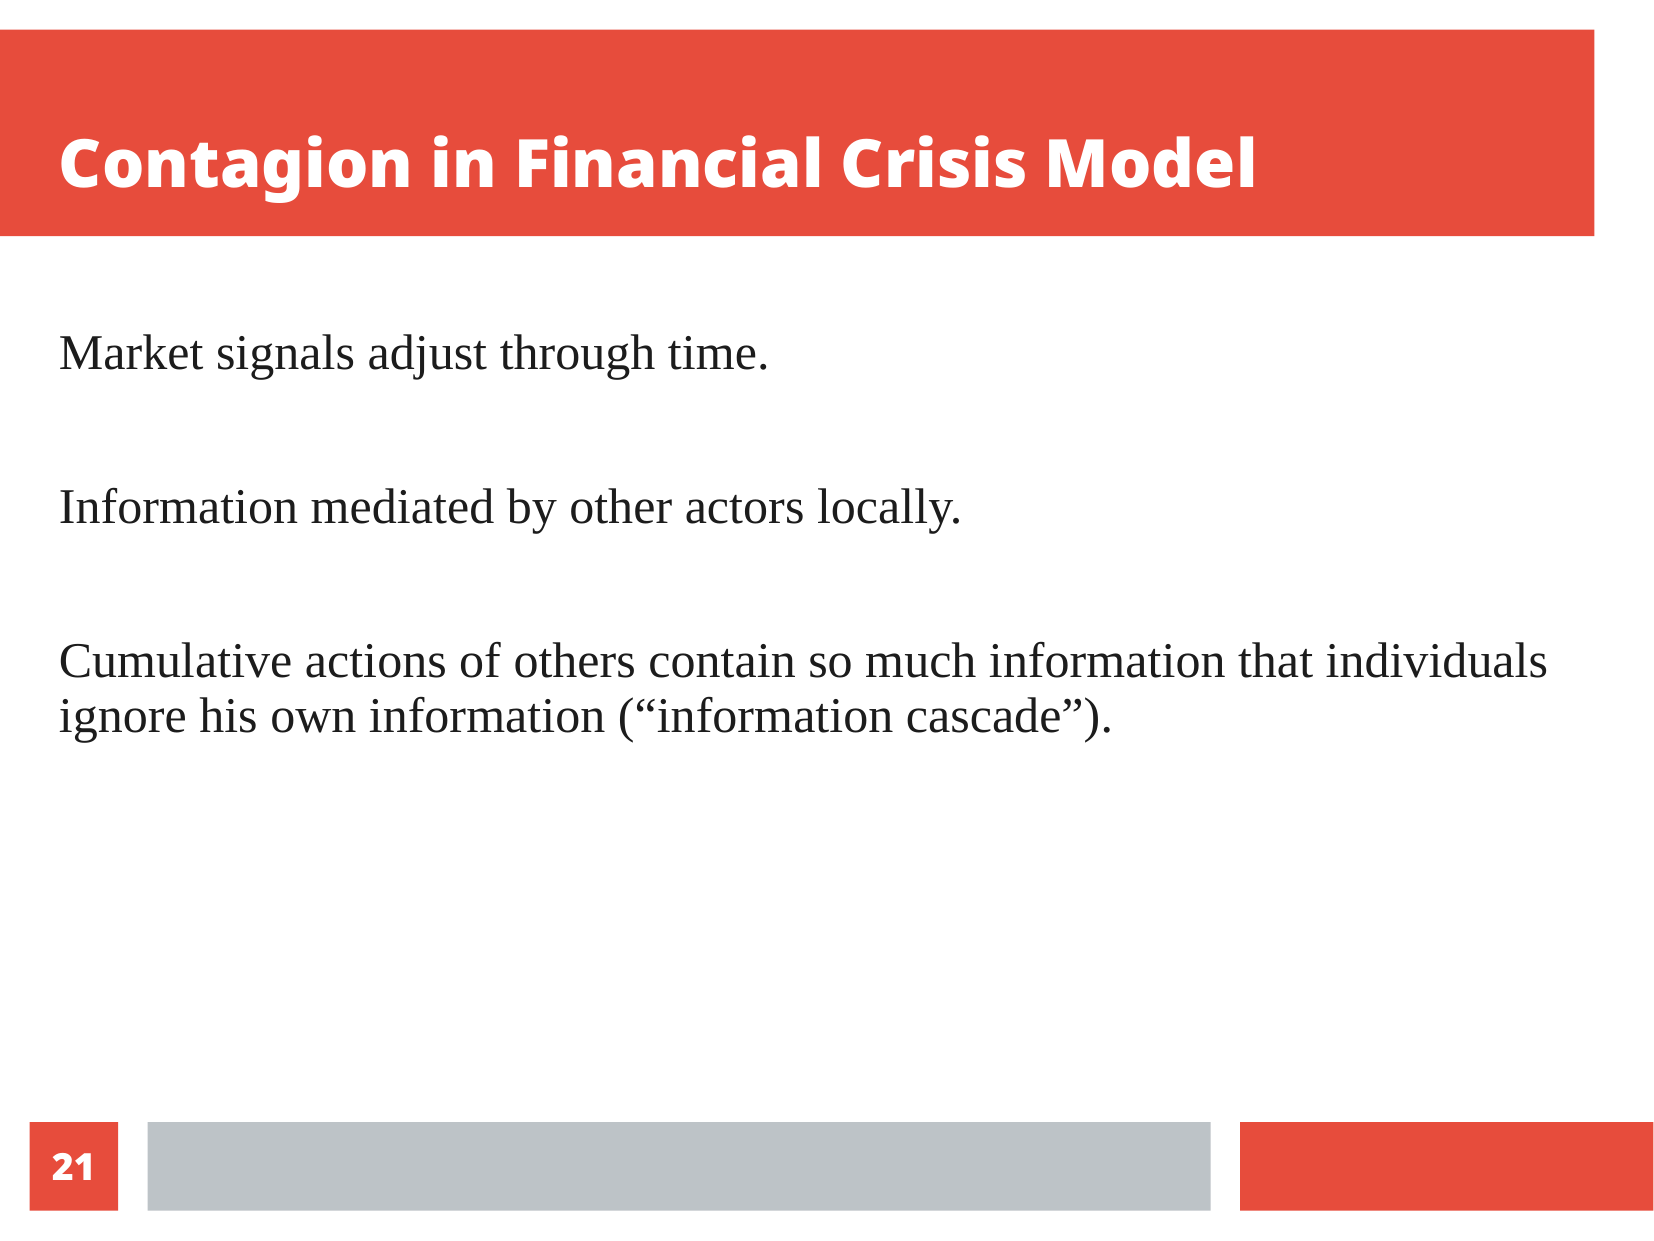

# Contagion in Financial Crisis Model
Market signals adjust through time.
Information mediated by other actors locally.
Cumulative actions of others contain so much information that individuals ignore his own information (“information cascade”).
21